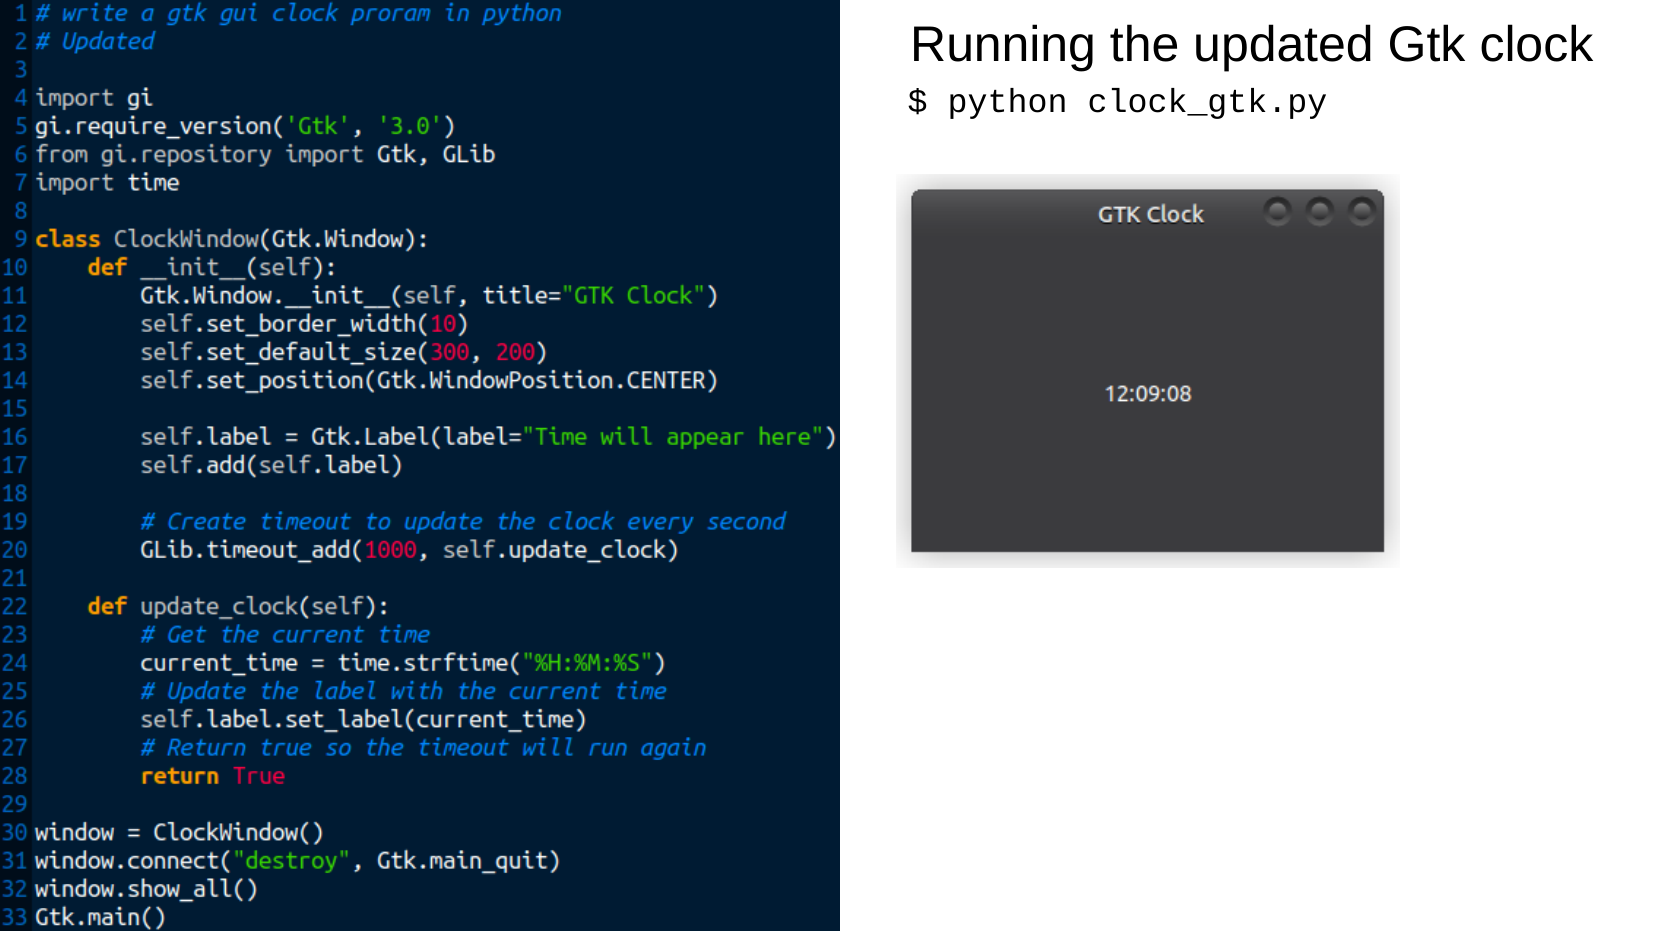

# Running the updated Gtk clock
$ python clock_gtk.py